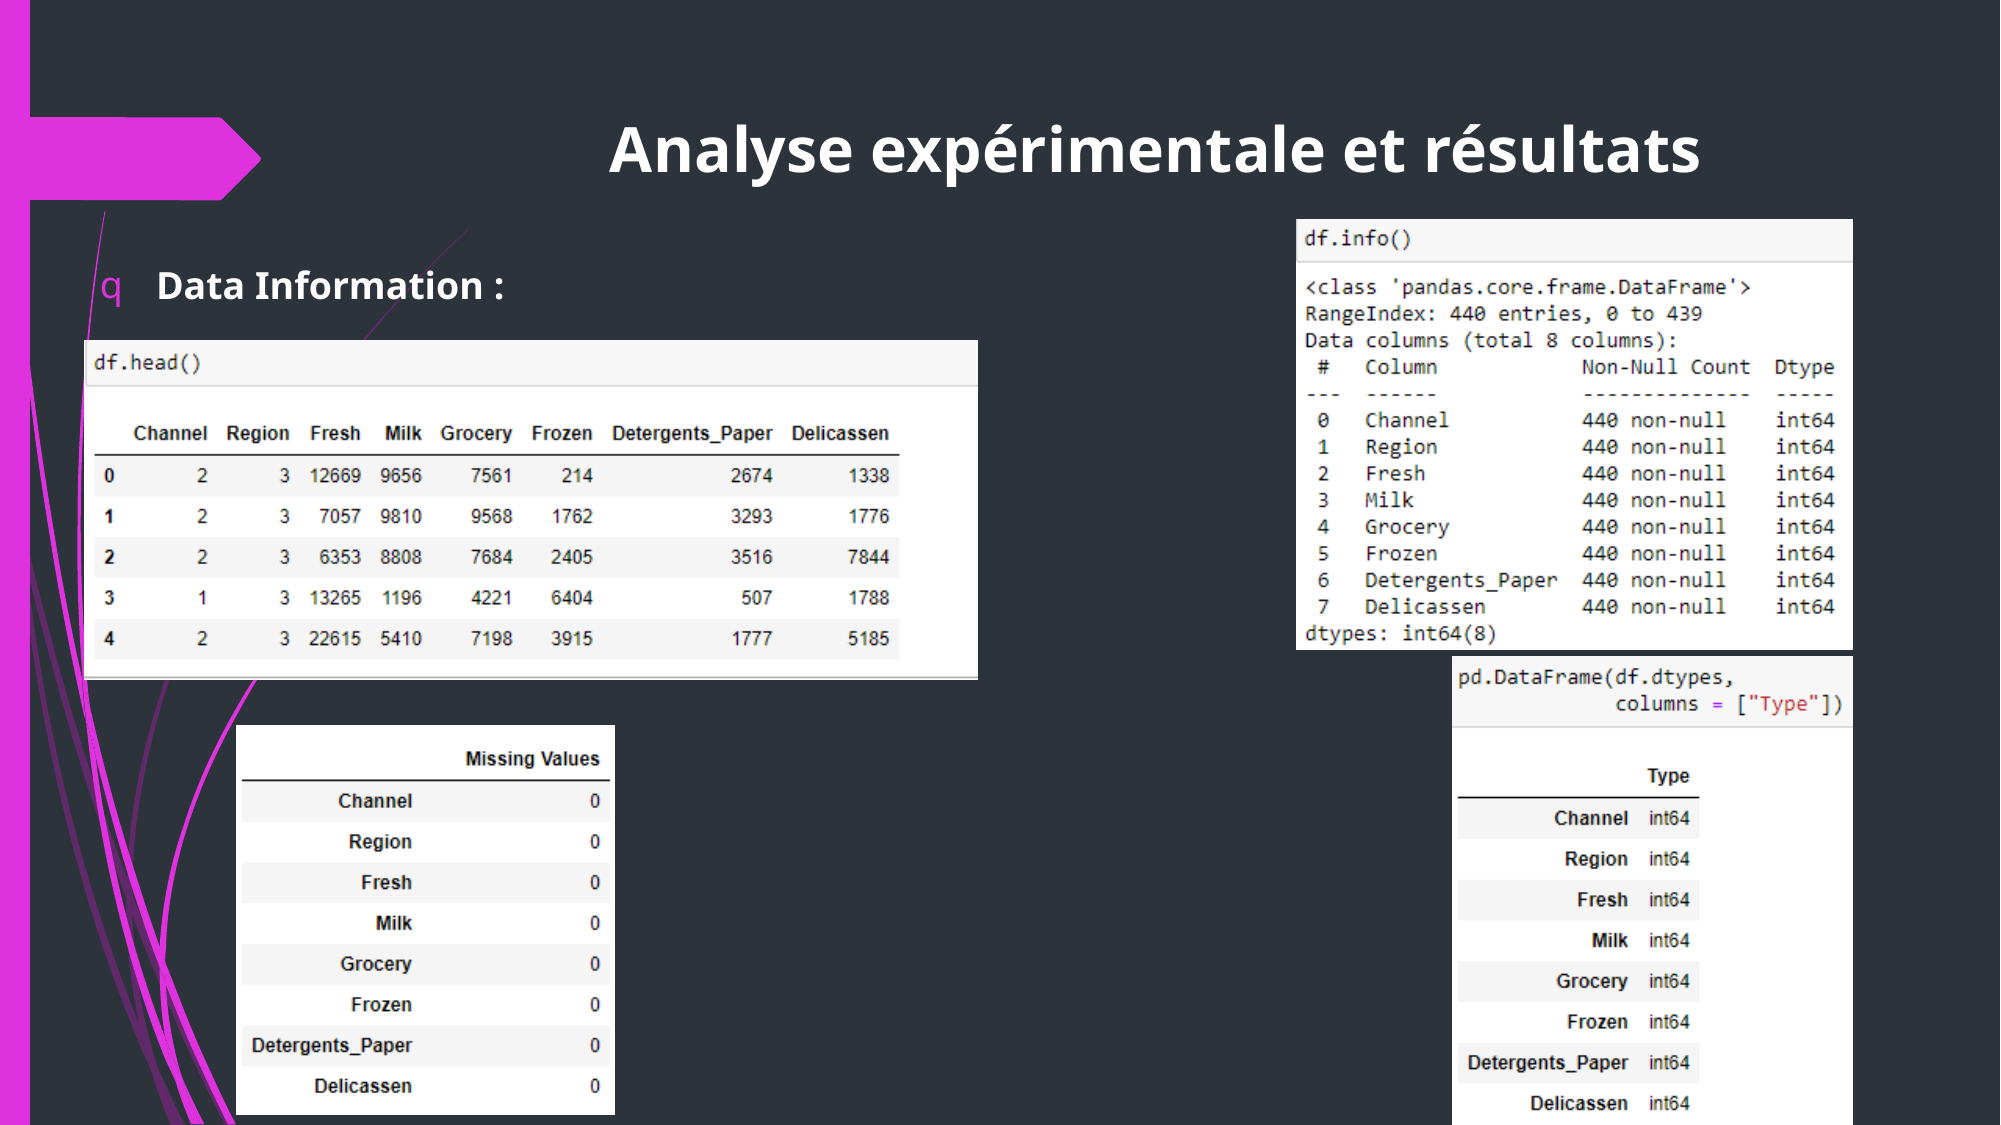

# Analyse expérimentale et résultats
Data Information :